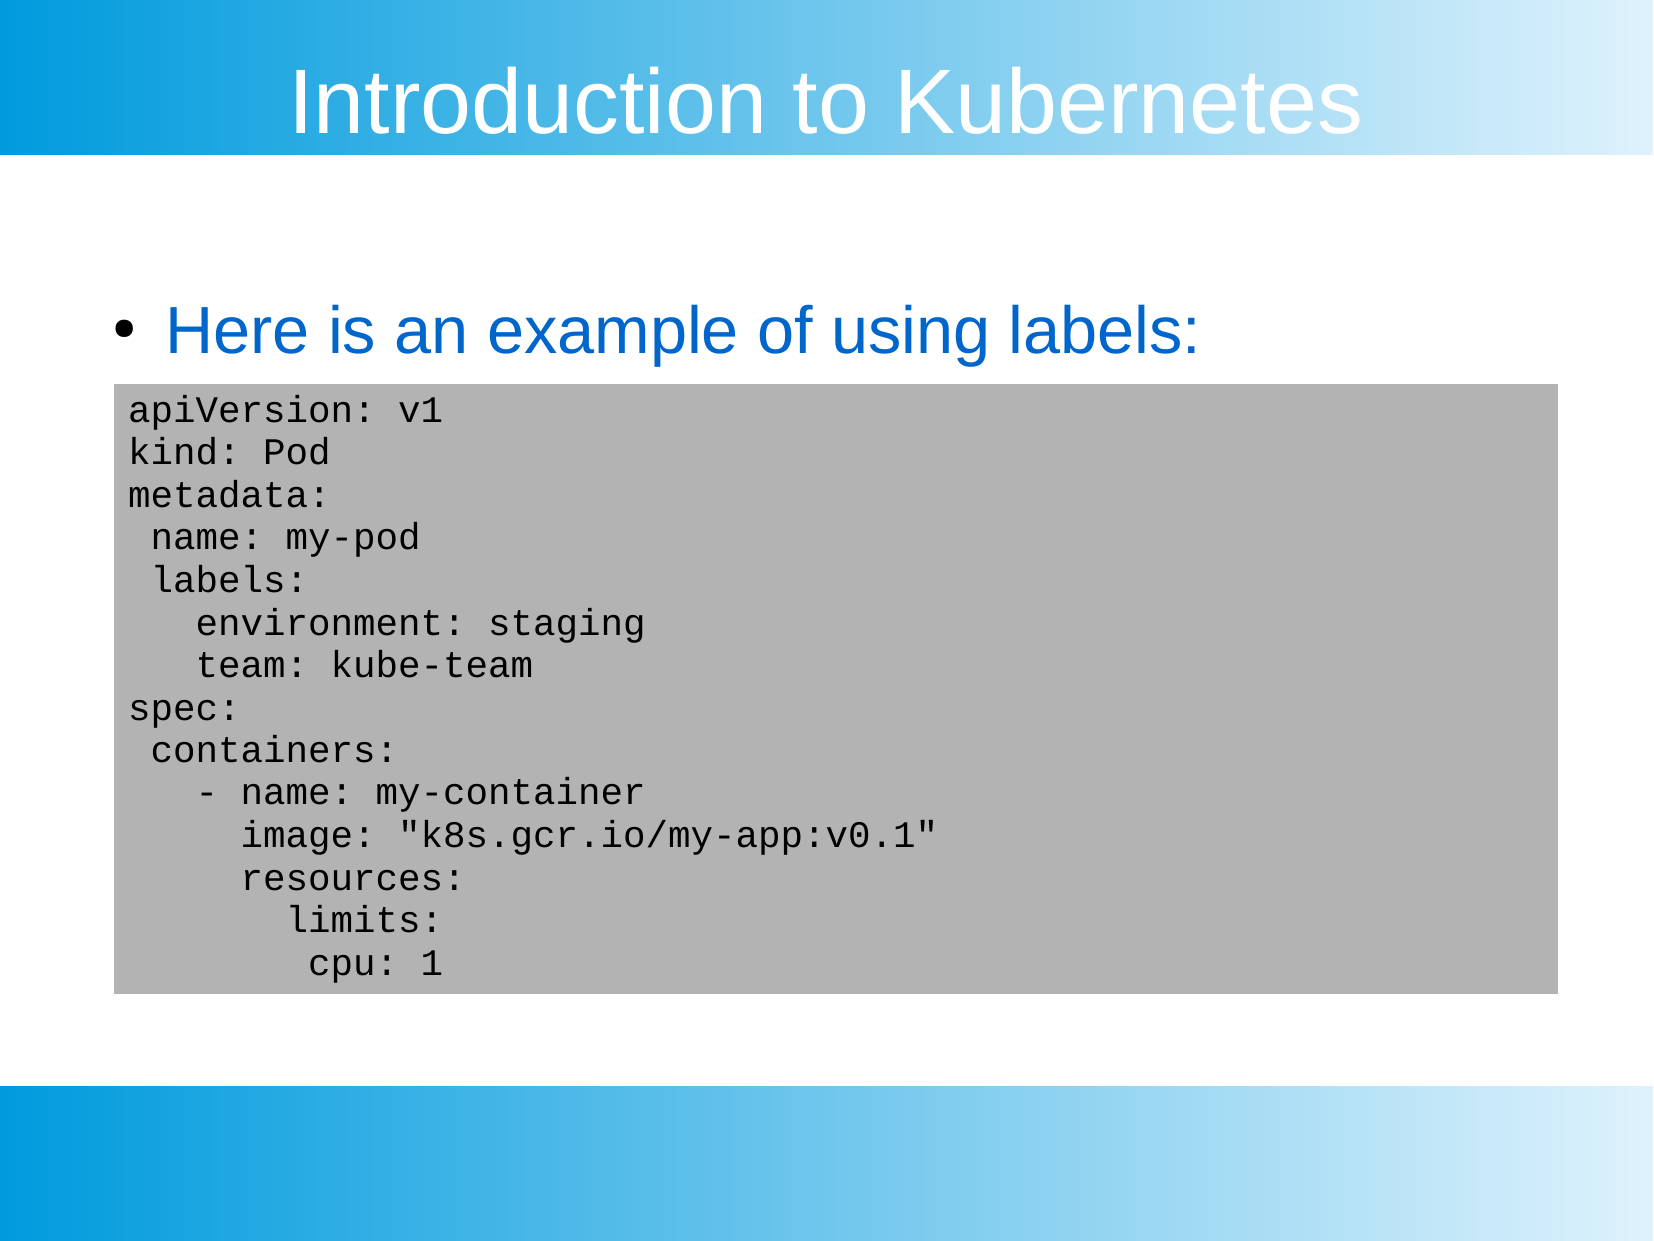

# Introduction to Kubernetes
Here is an example of using labels:
| apiVersion: v1 kind: Pod metadata: name: my-pod labels: environment: staging team: kube-team spec: containers: - name: my-container image: "k8s.gcr.io/my-app:v0.1" resources: limits: cpu: 1 |
| --- |